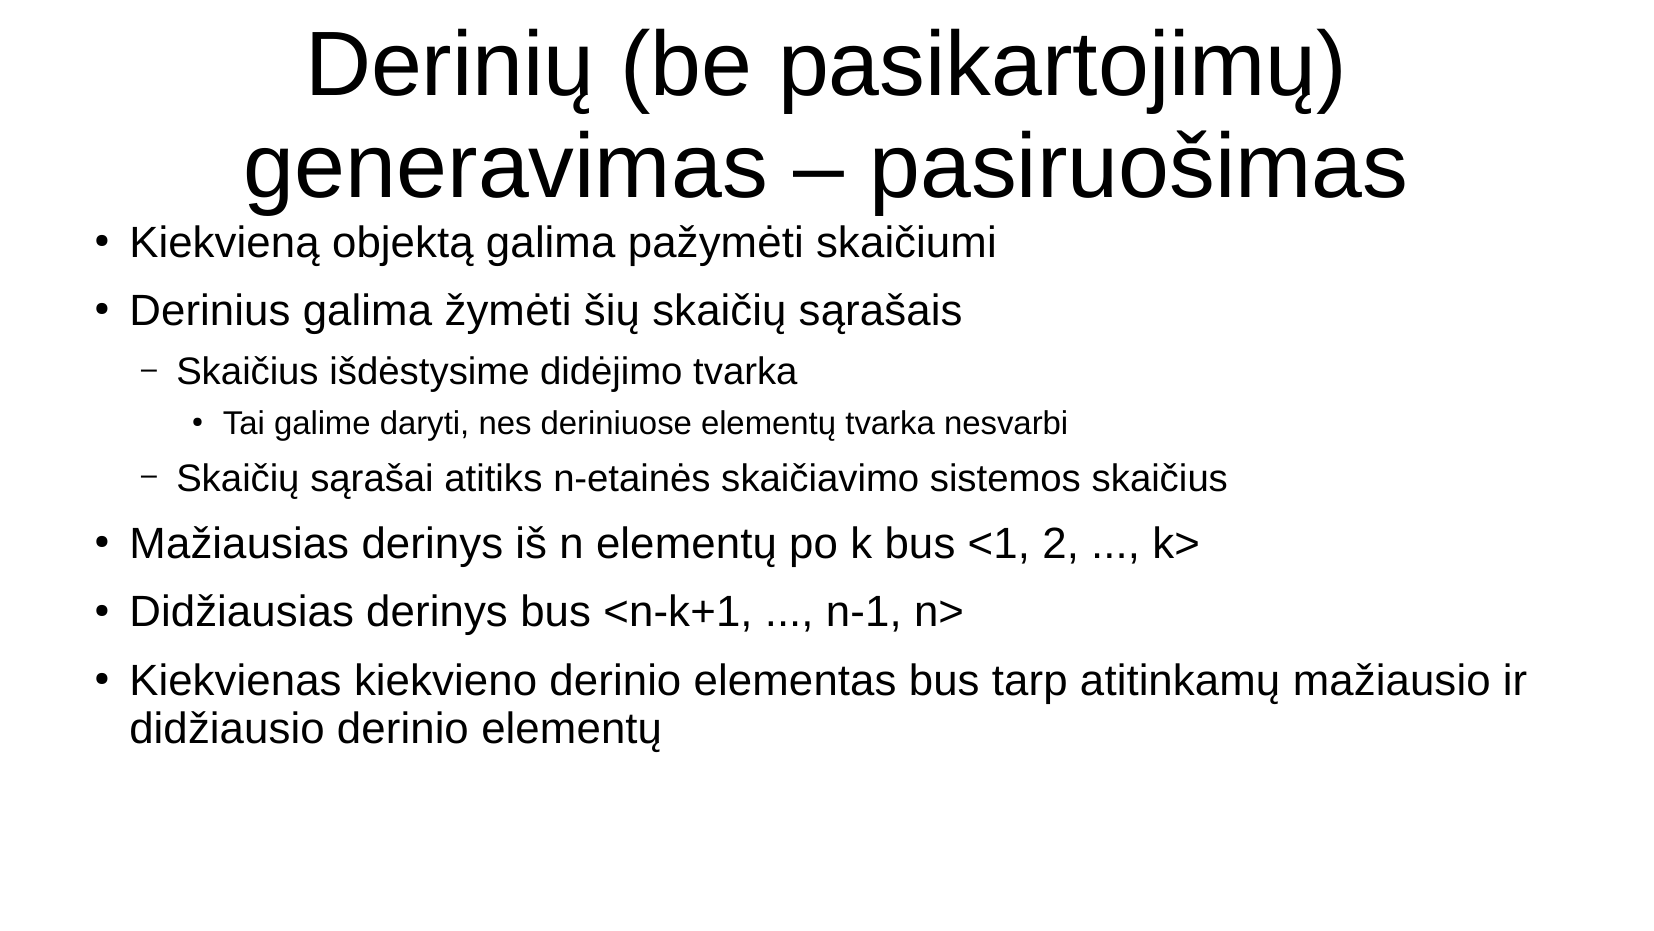

# Derinių (be pasikartojimų) generavimas – pasiruošimas
Kiekvieną objektą galima pažymėti skaičiumi
Derinius galima žymėti šių skaičių sąrašais
Skaičius išdėstysime didėjimo tvarka
Tai galime daryti, nes deriniuose elementų tvarka nesvarbi
Skaičių sąrašai atitiks n-etainės skaičiavimo sistemos skaičius
Mažiausias derinys iš n elementų po k bus <1, 2, ..., k>
Didžiausias derinys bus <n-k+1, ..., n-1, n>
Kiekvienas kiekvieno derinio elementas bus tarp atitinkamų mažiausio ir didžiausio derinio elementų